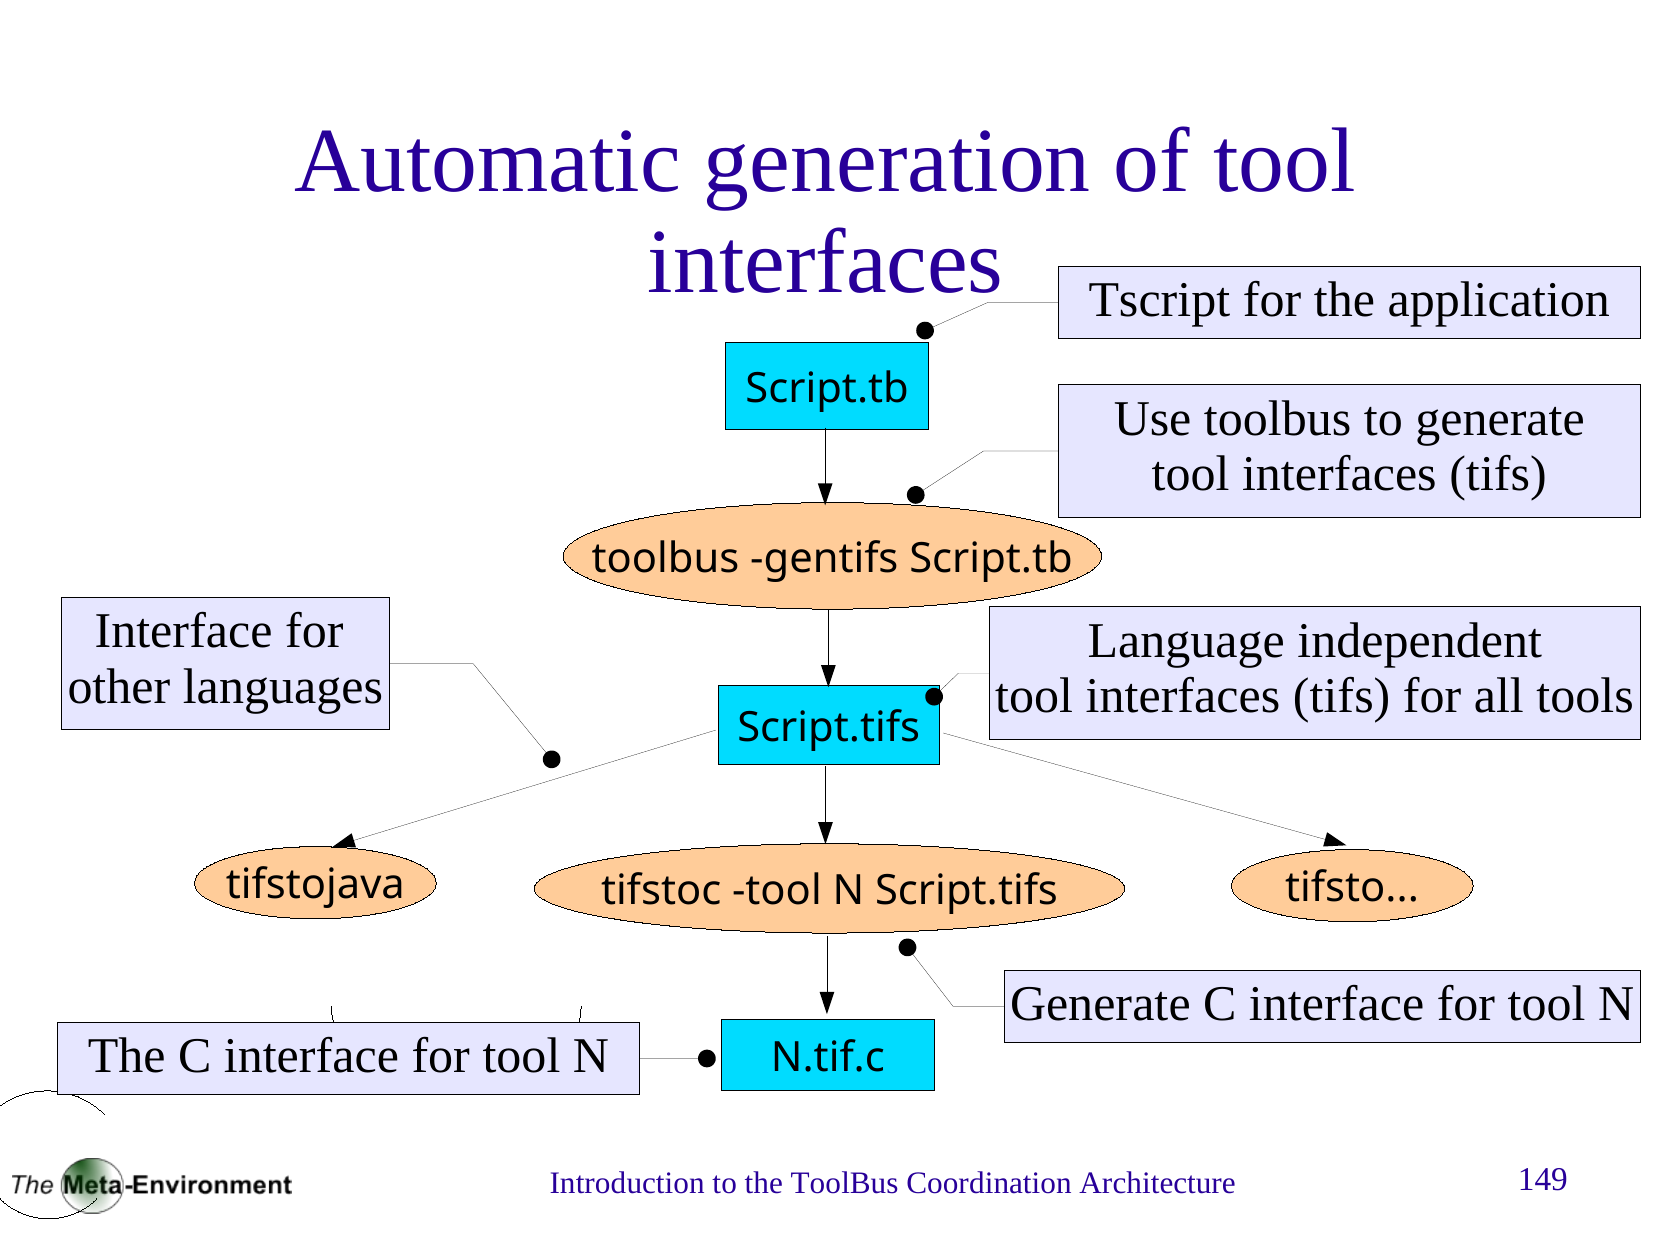

# Automatic generation of tool interfaces
Script.tb
toolbus -gentifs Script.tb
Script.tifs
tifstojava
tifsto...
tifstoc -tool N Script.tifs
N.tif.c